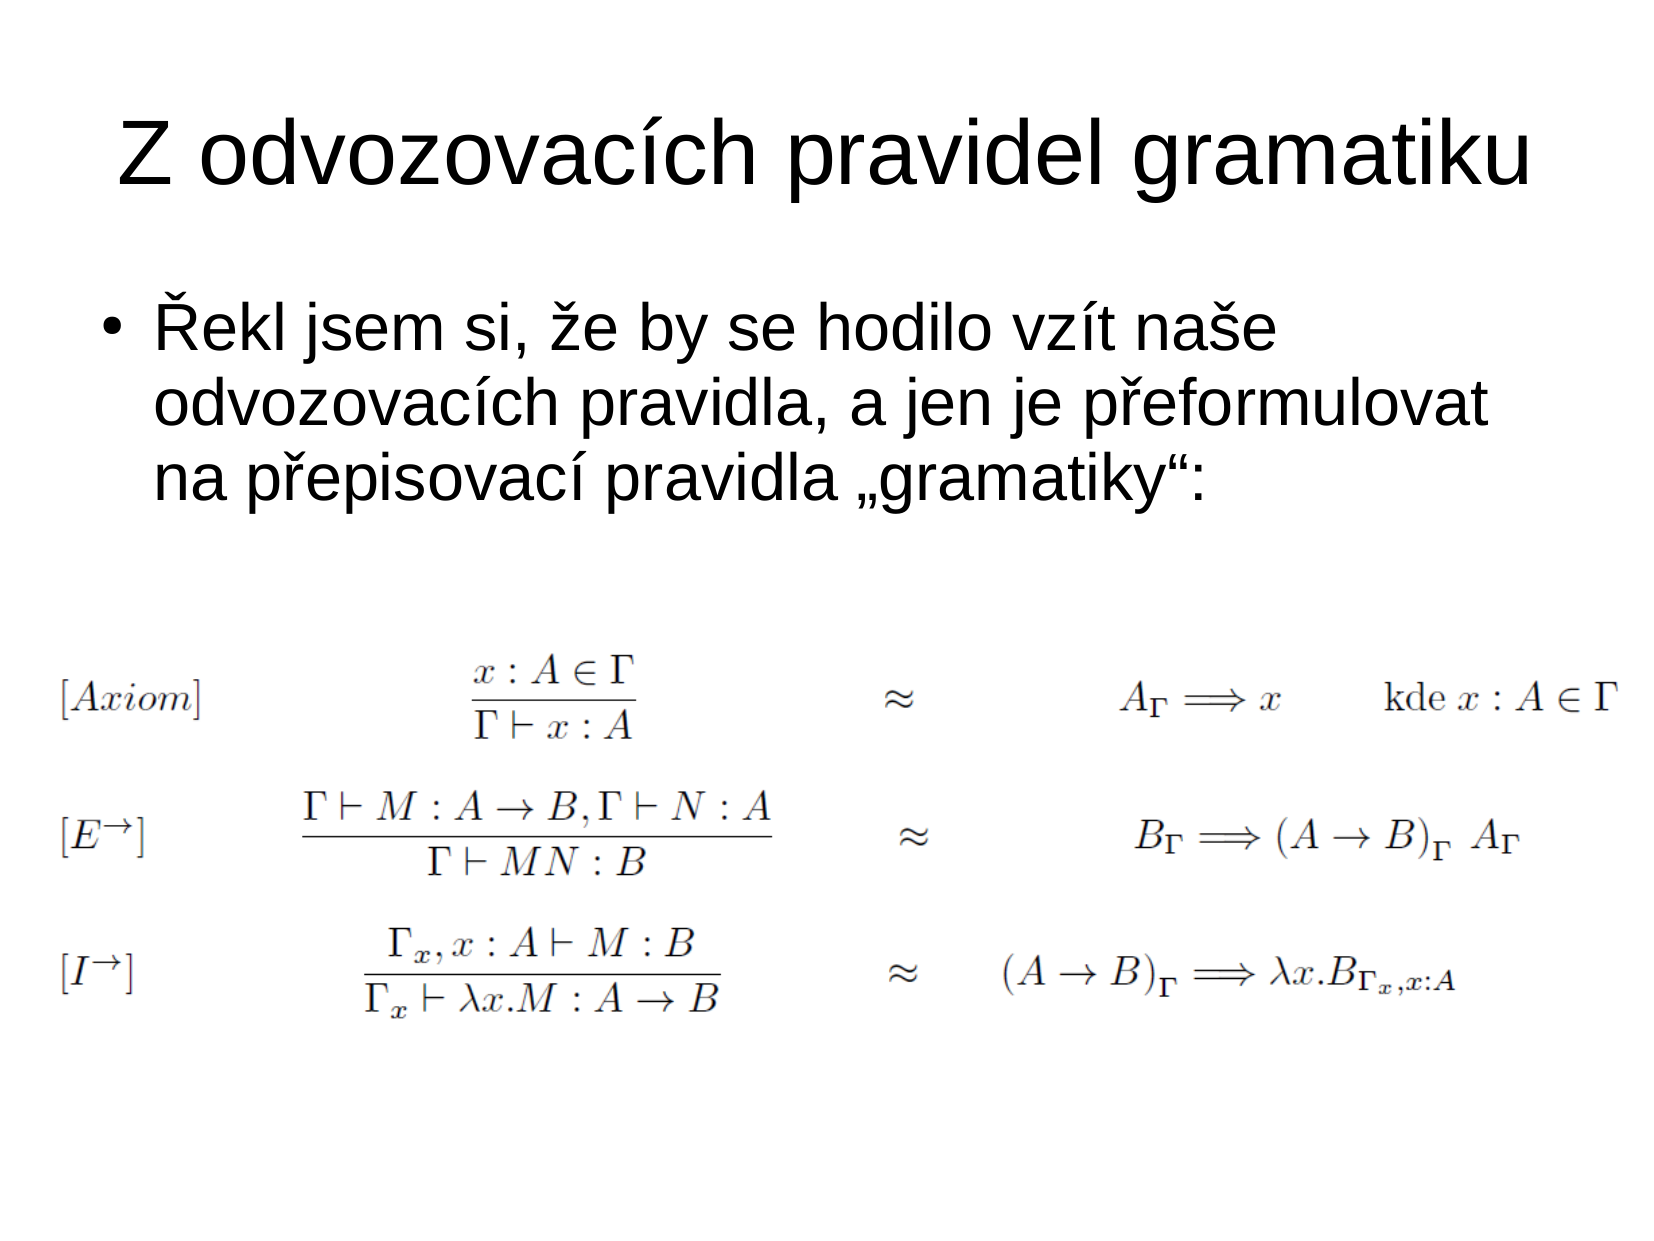

# Z odvozovacích pravidel gramatiku
Řekl jsem si, že by se hodilo vzít naše odvozovacích pravidla, a jen je přeformulovat na přepisovací pravidla „gramatiky“: